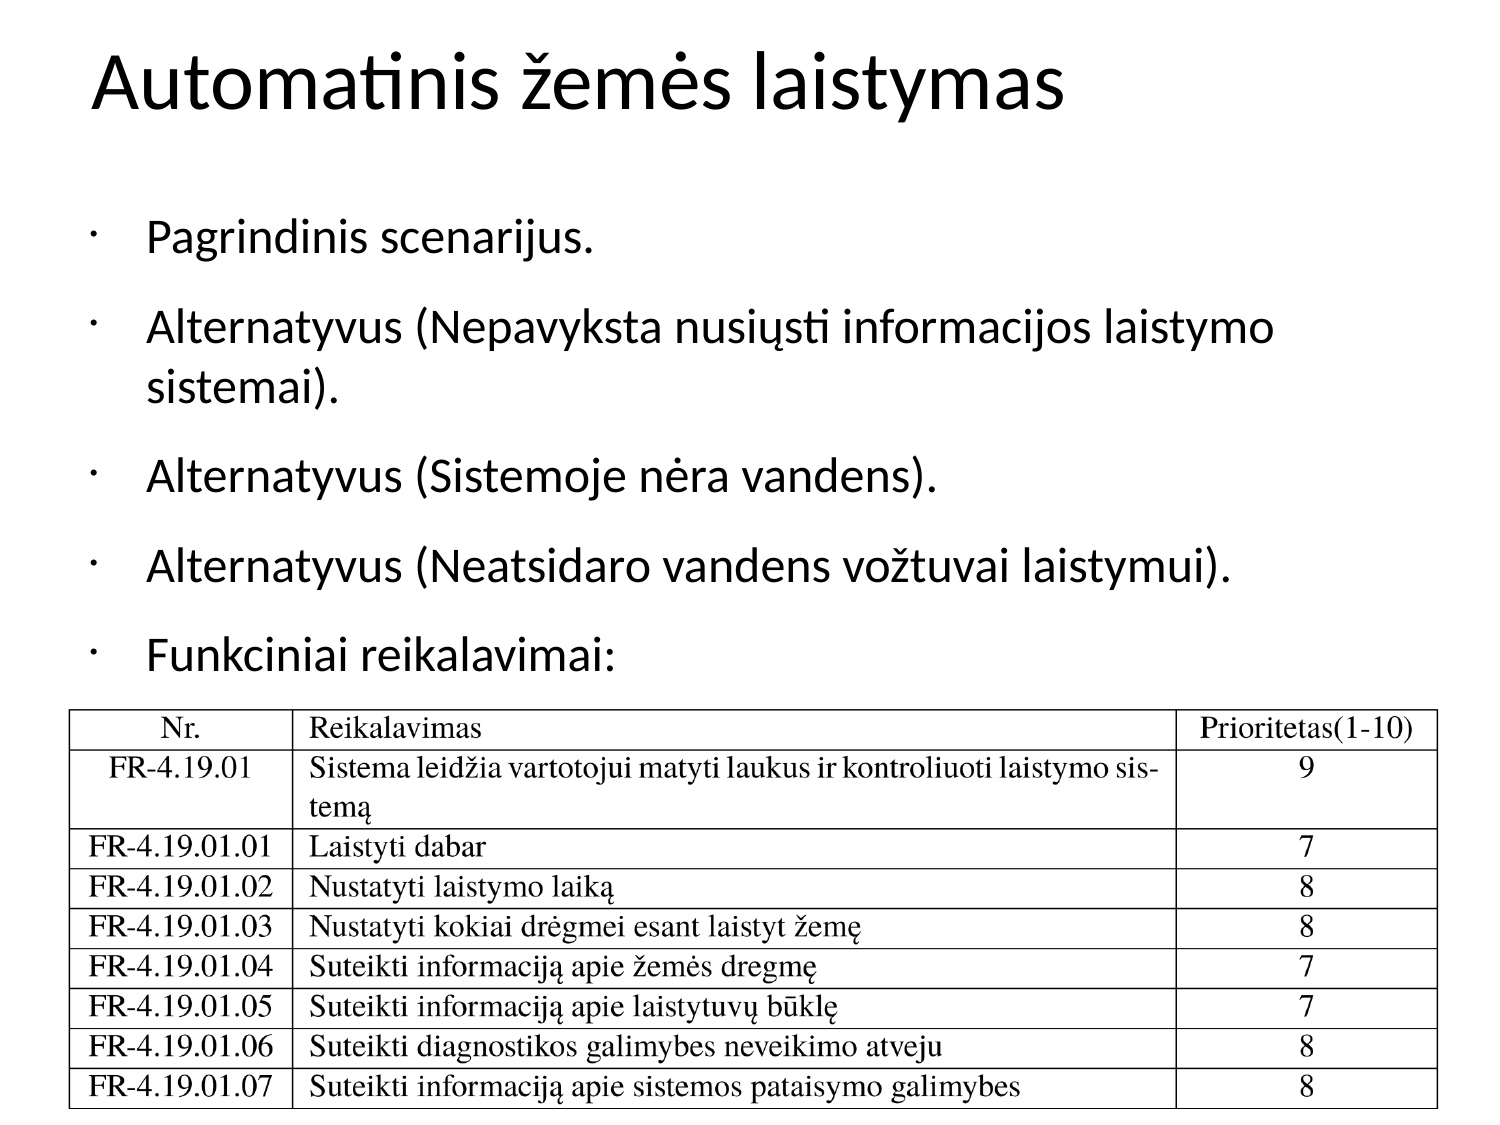

# Automatinis žemės laistymas
Pagrindinis scenarijus.
Alternatyvus (Nepavyksta nusiųsti informacijos laistymo sistemai).
Alternatyvus (Sistemoje nėra vandens).
Alternatyvus (Neatsidaro vandens vožtuvai laistymui).
Funkciniai reikalavimai: